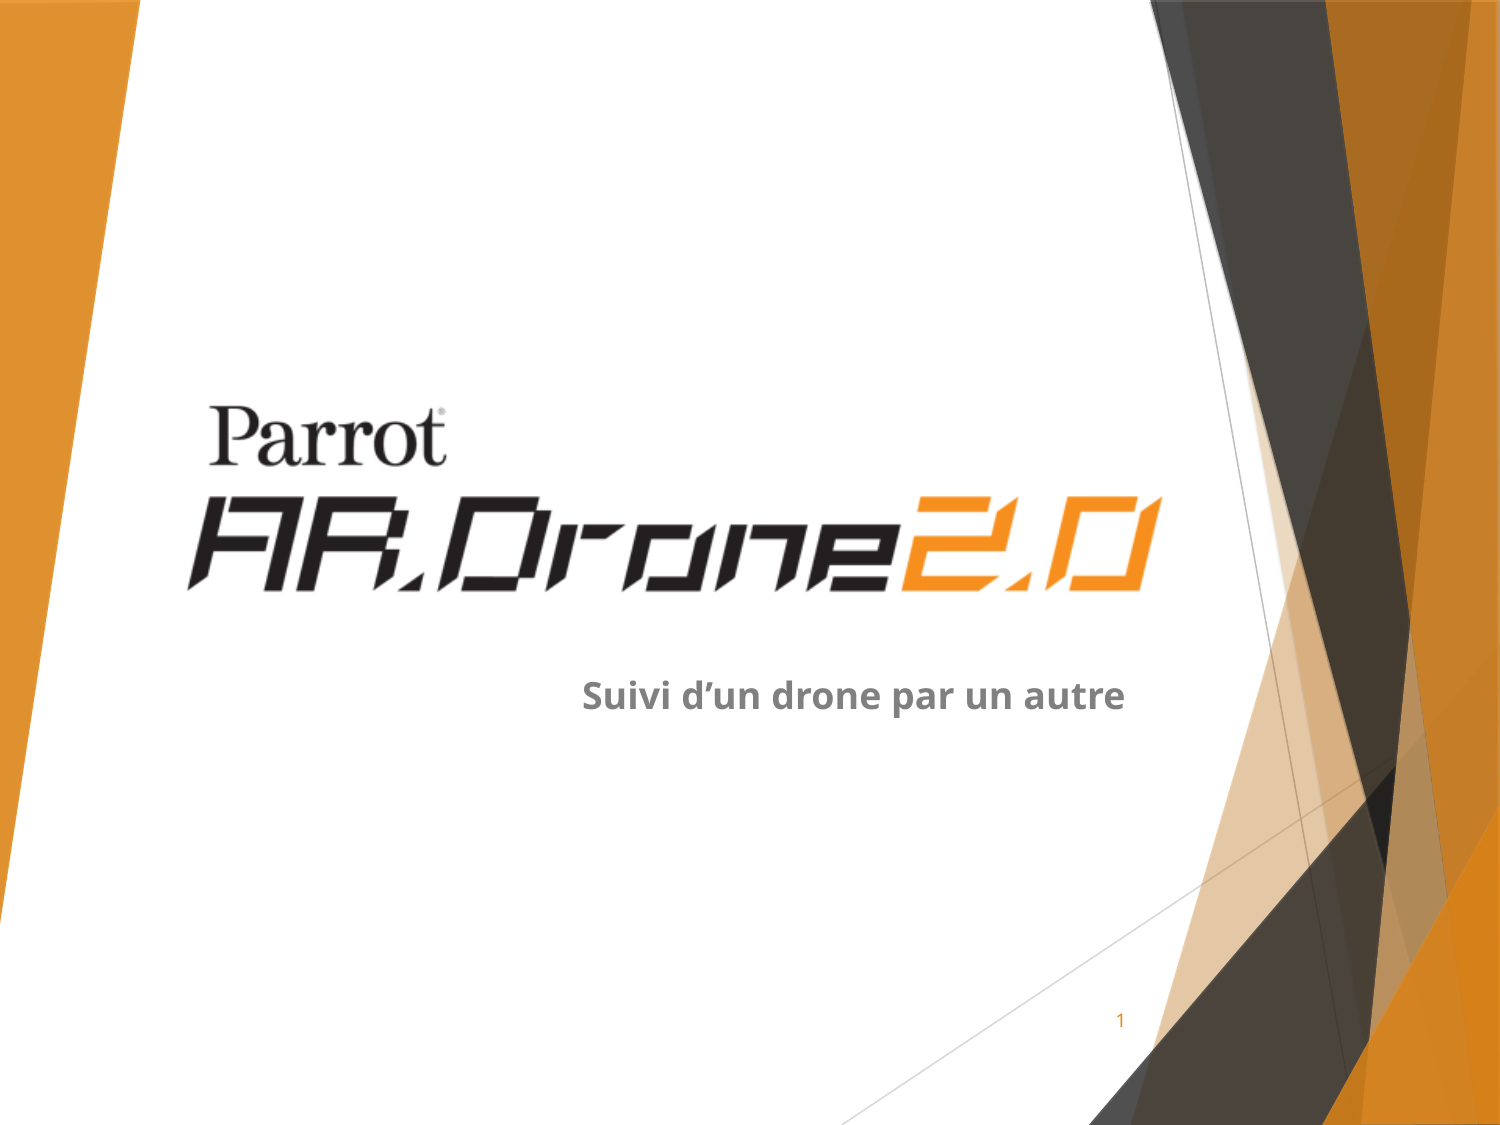

# Suivi d’un drone par un autre